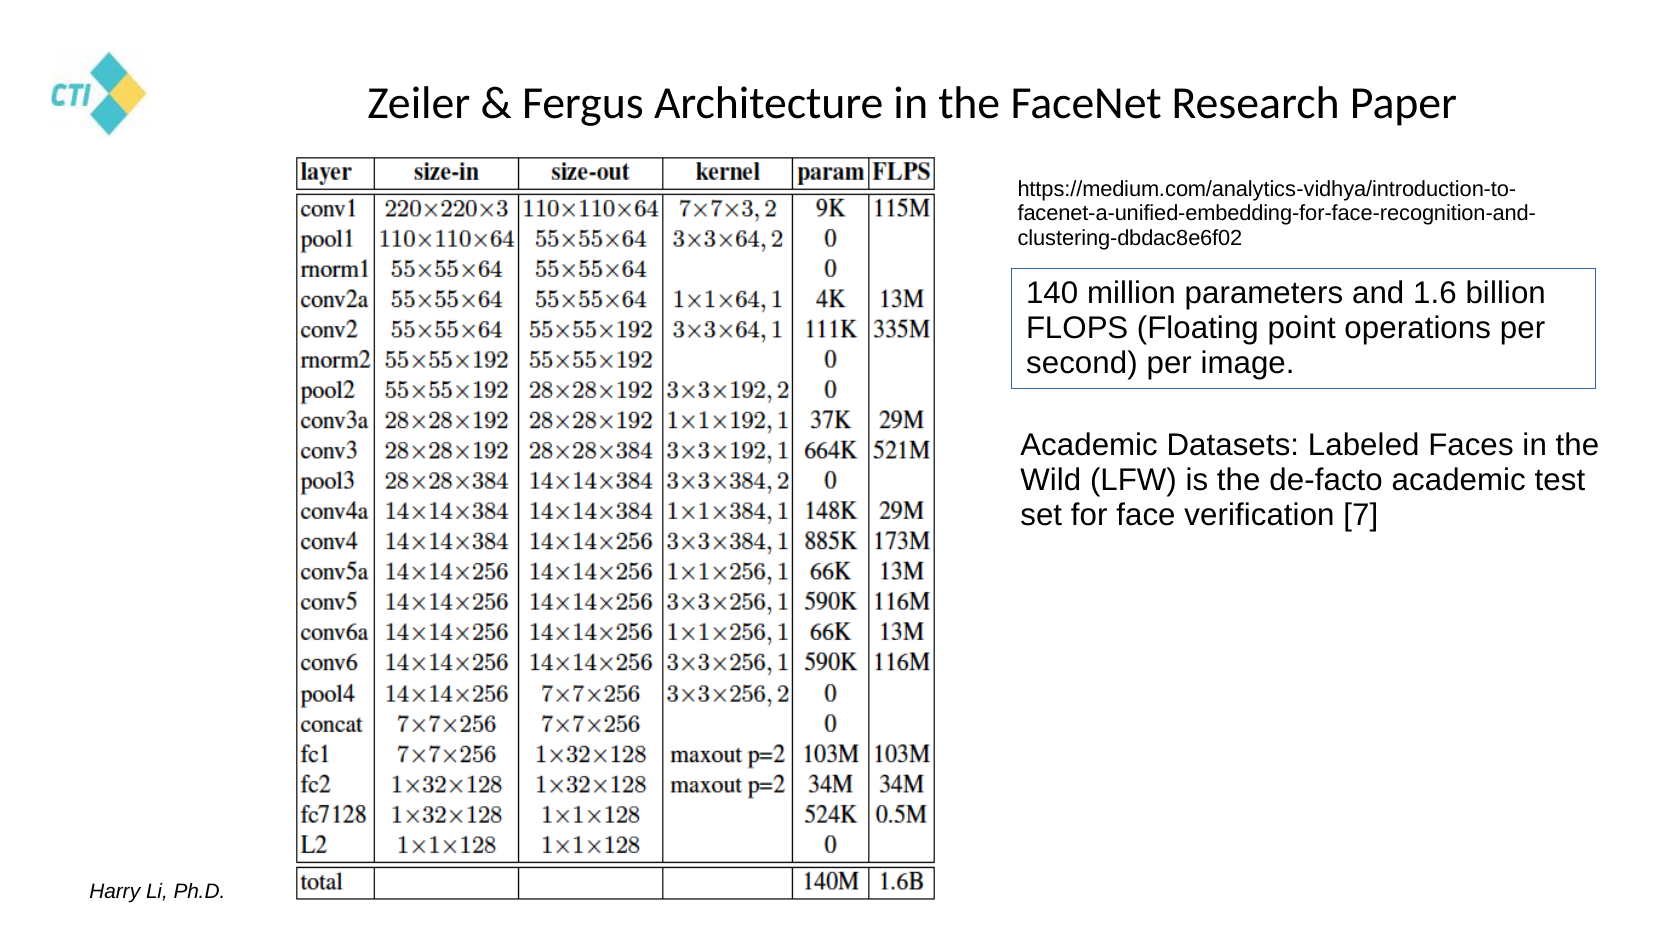

Zeiler & Fergus Architecture in the FaceNet Research Paper
https://medium.com/analytics-vidhya/introduction-to-facenet-a-unified-embedding-for-face-recognition-and-clustering-dbdac8e6f02
140 million parameters and 1.6 billion FLOPS (Floating point operations per second) per image.
Academic Datasets: Labeled Faces in the Wild (LFW) is the de-facto academic test set for face verification [7]
Harry Li, Ph.D.